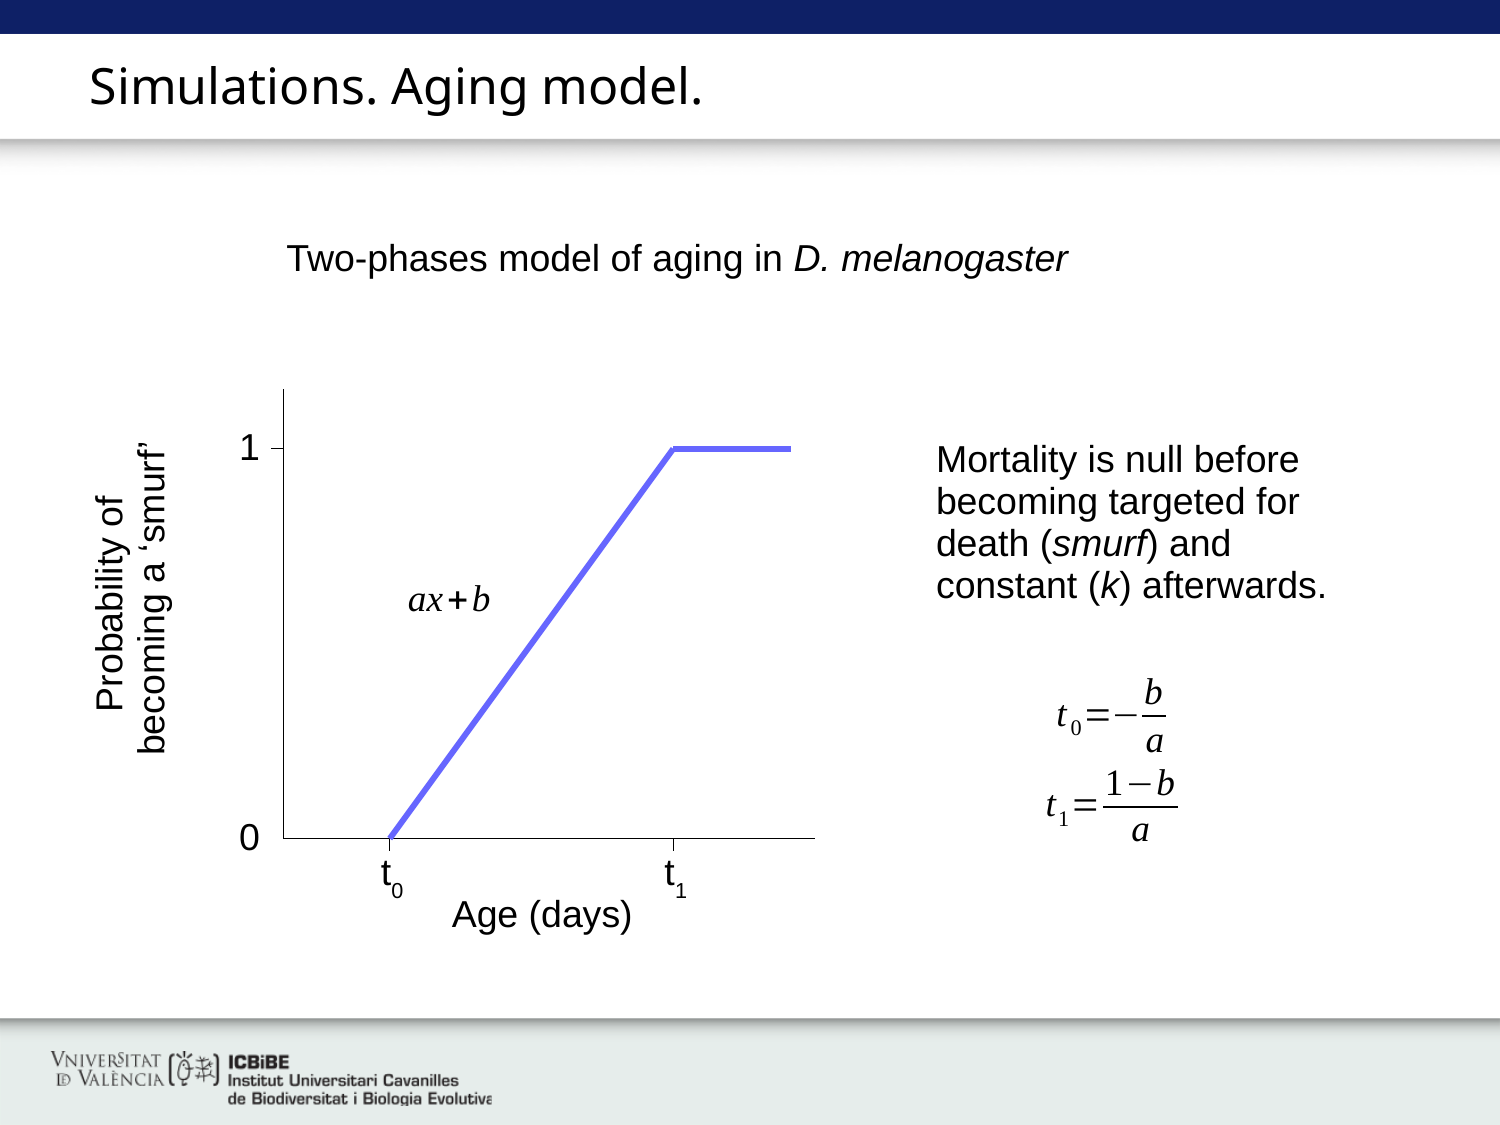

# Simulations. Aging model.
Two-phases model of aging in D. melanogaster
1
Mortality is null before becoming targeted for death (smurf) and constant (k) afterwards.
Probability of
becoming a ‘smurf’
0
t0
t1
Age (days)